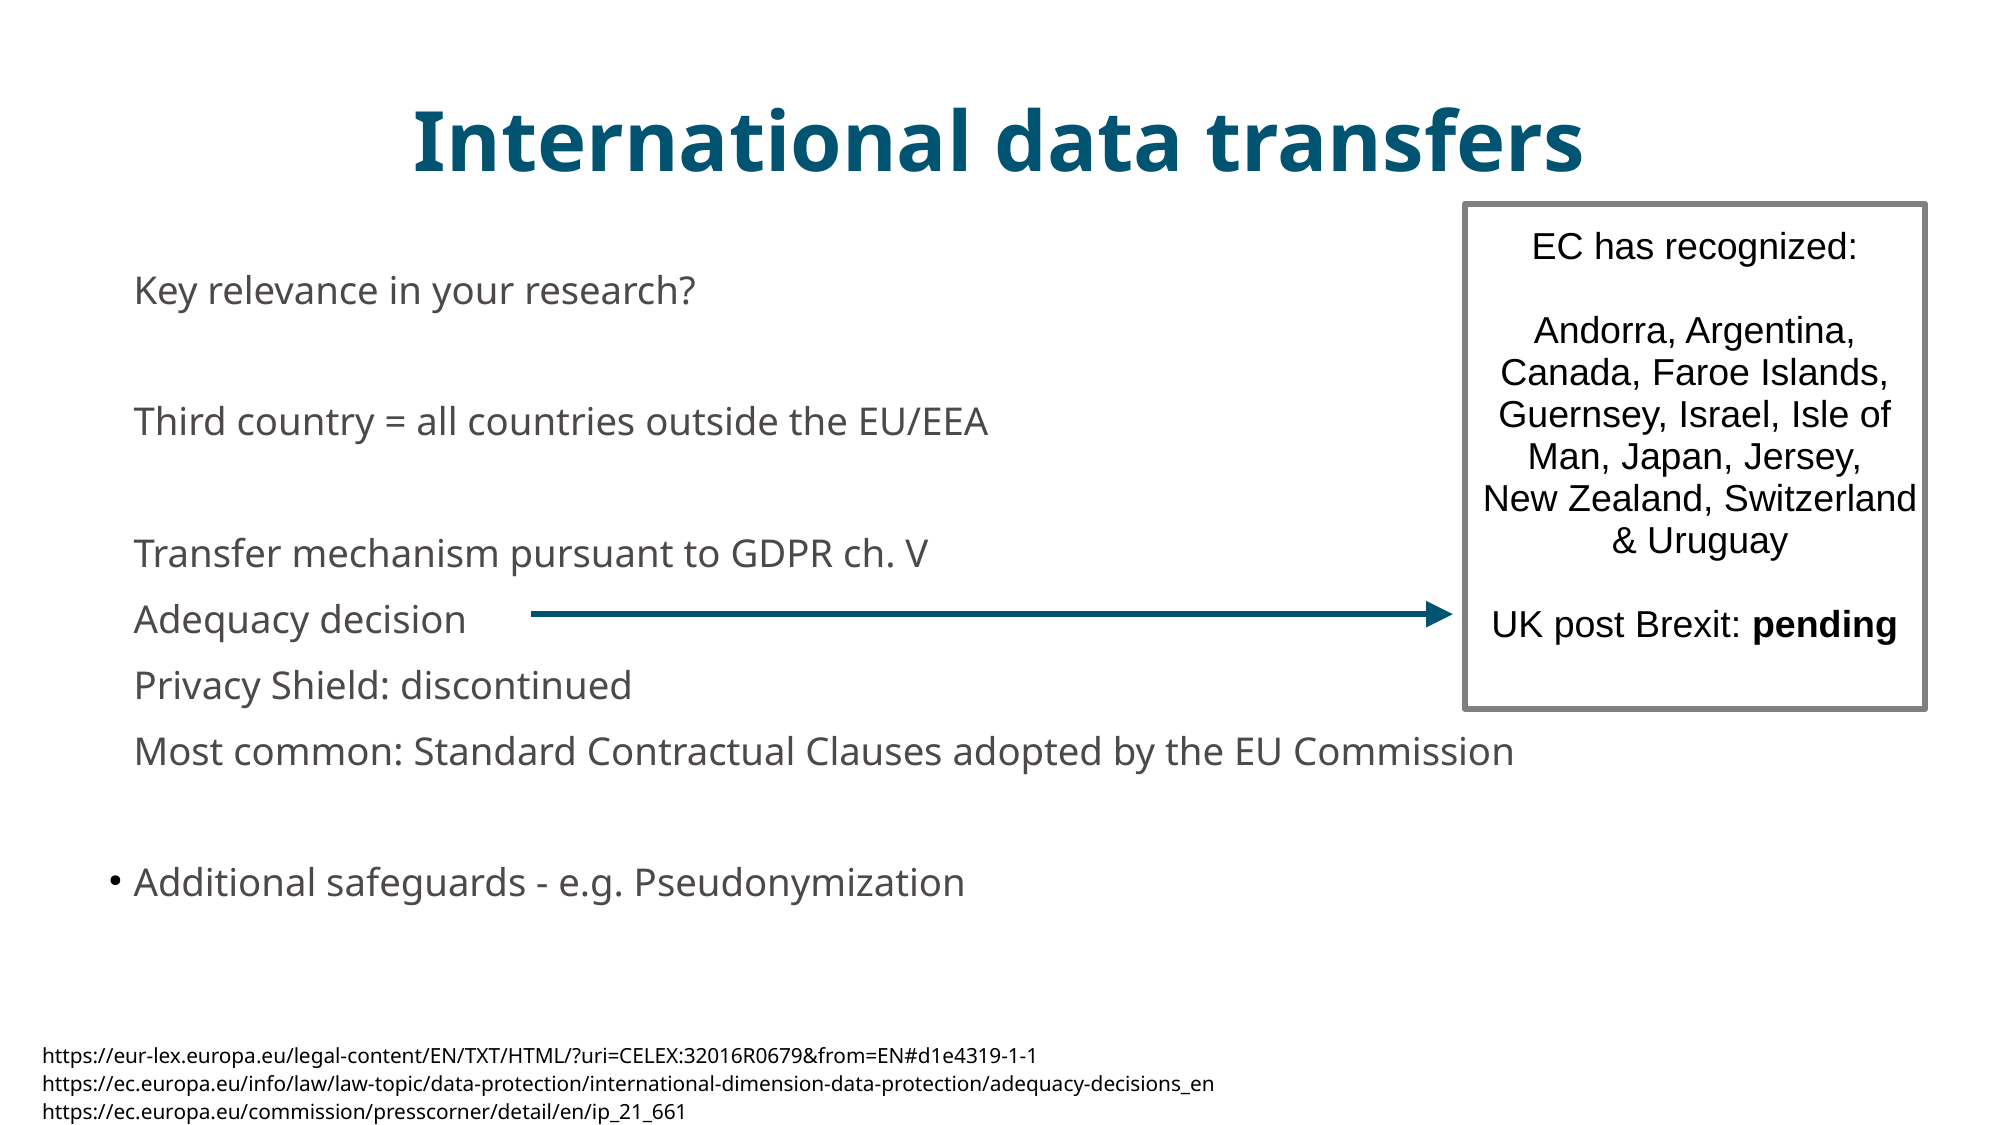

# International data transfers
EC has recognized:
Andorra, Argentina,
Canada, Faroe Islands,
Guernsey, Israel, Isle of
Man, Japan, Jersey,
 New Zealand, Switzerland
 & Uruguay
UK post Brexit: pending
Key relevance in your research?
Third country = all countries outside the EU/EEA
Transfer mechanism pursuant to GDPR ch. V
Adequacy decision
Privacy Shield: discontinued
Most common: Standard Contractual Clauses adopted by the EU Commission
Additional safeguards - e.g. Pseudonymization
https://eur-lex.europa.eu/legal-content/EN/TXT/HTML/?uri=CELEX:32016R0679&from=EN#d1e4319-1-1
https://ec.europa.eu/info/law/law-topic/data-protection/international-dimension-data-protection/adequacy-decisions_en
https://ec.europa.eu/commission/presscorner/detail/en/ip_21_661